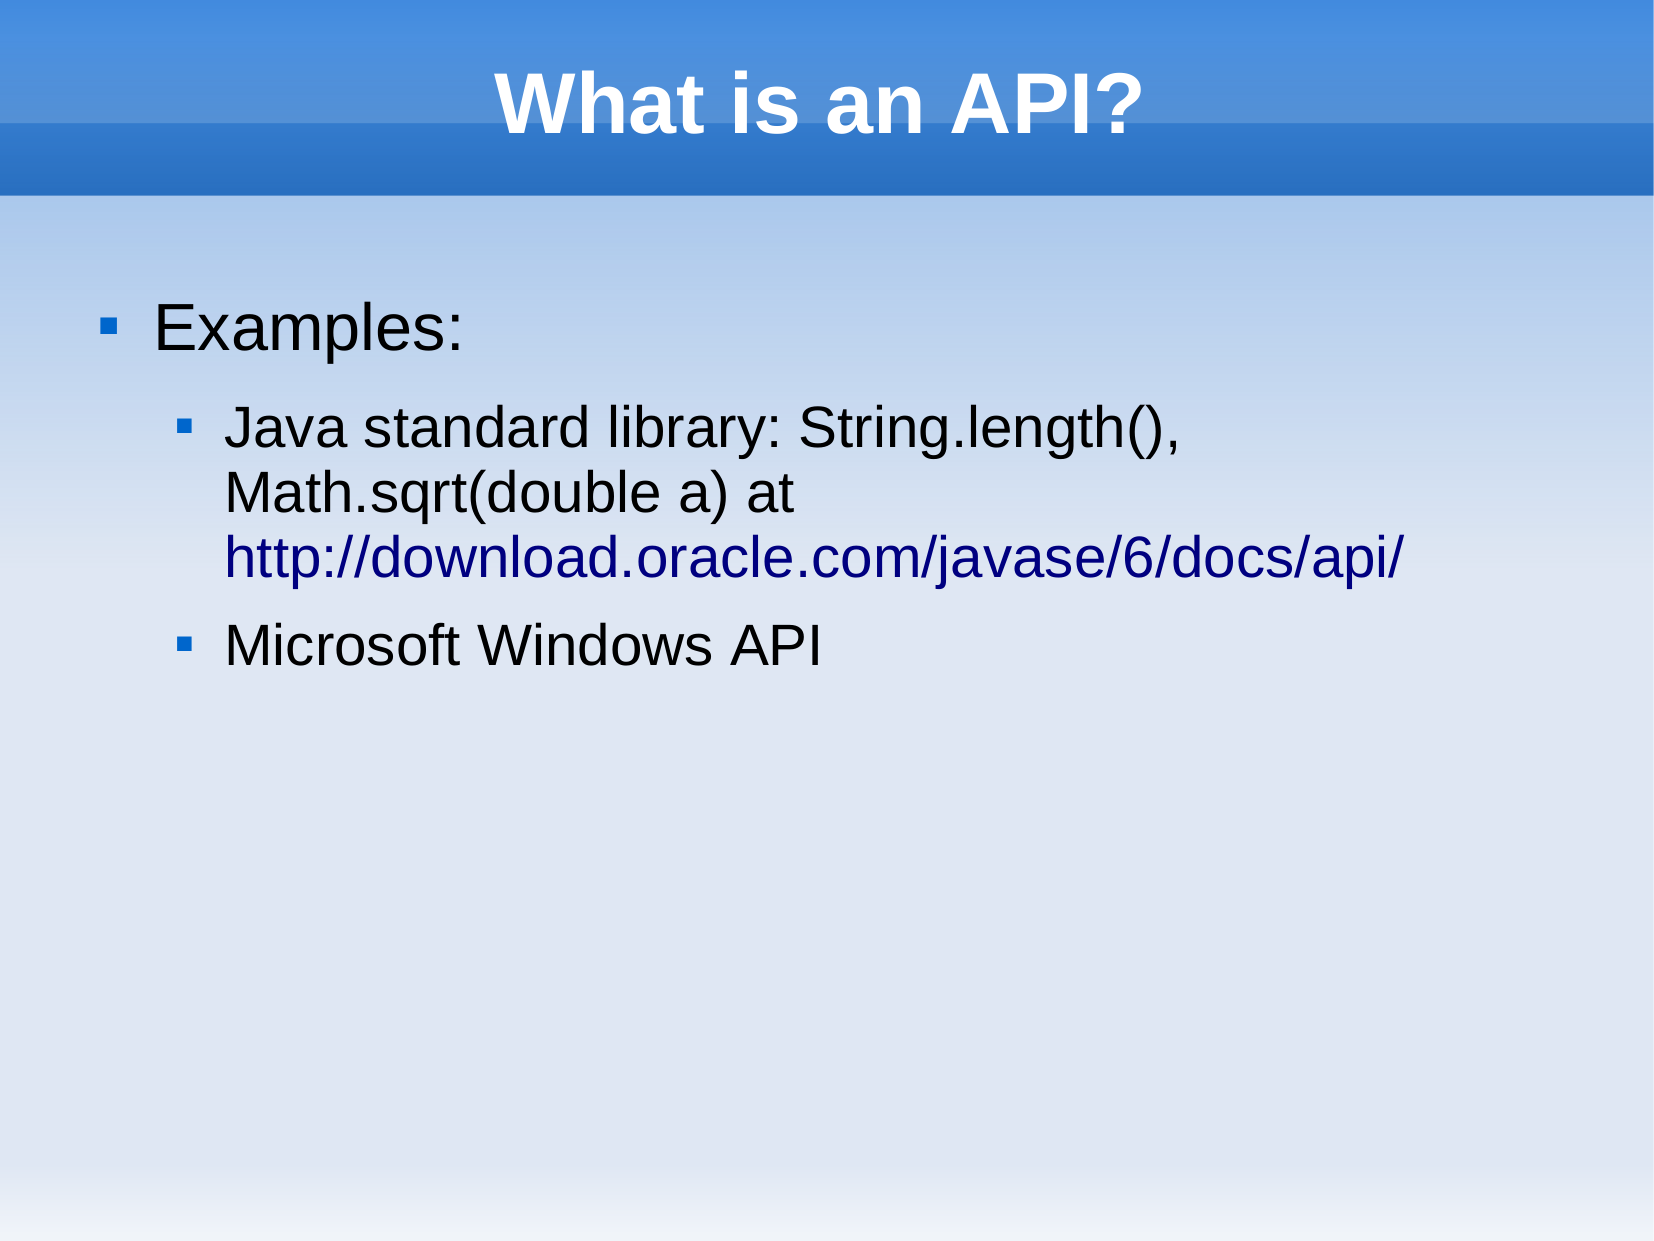

# What is an API?
Examples:
Java standard library: String.length(), Math.sqrt(double a) at http://download.oracle.com/javase/6/docs/api/
Microsoft Windows API